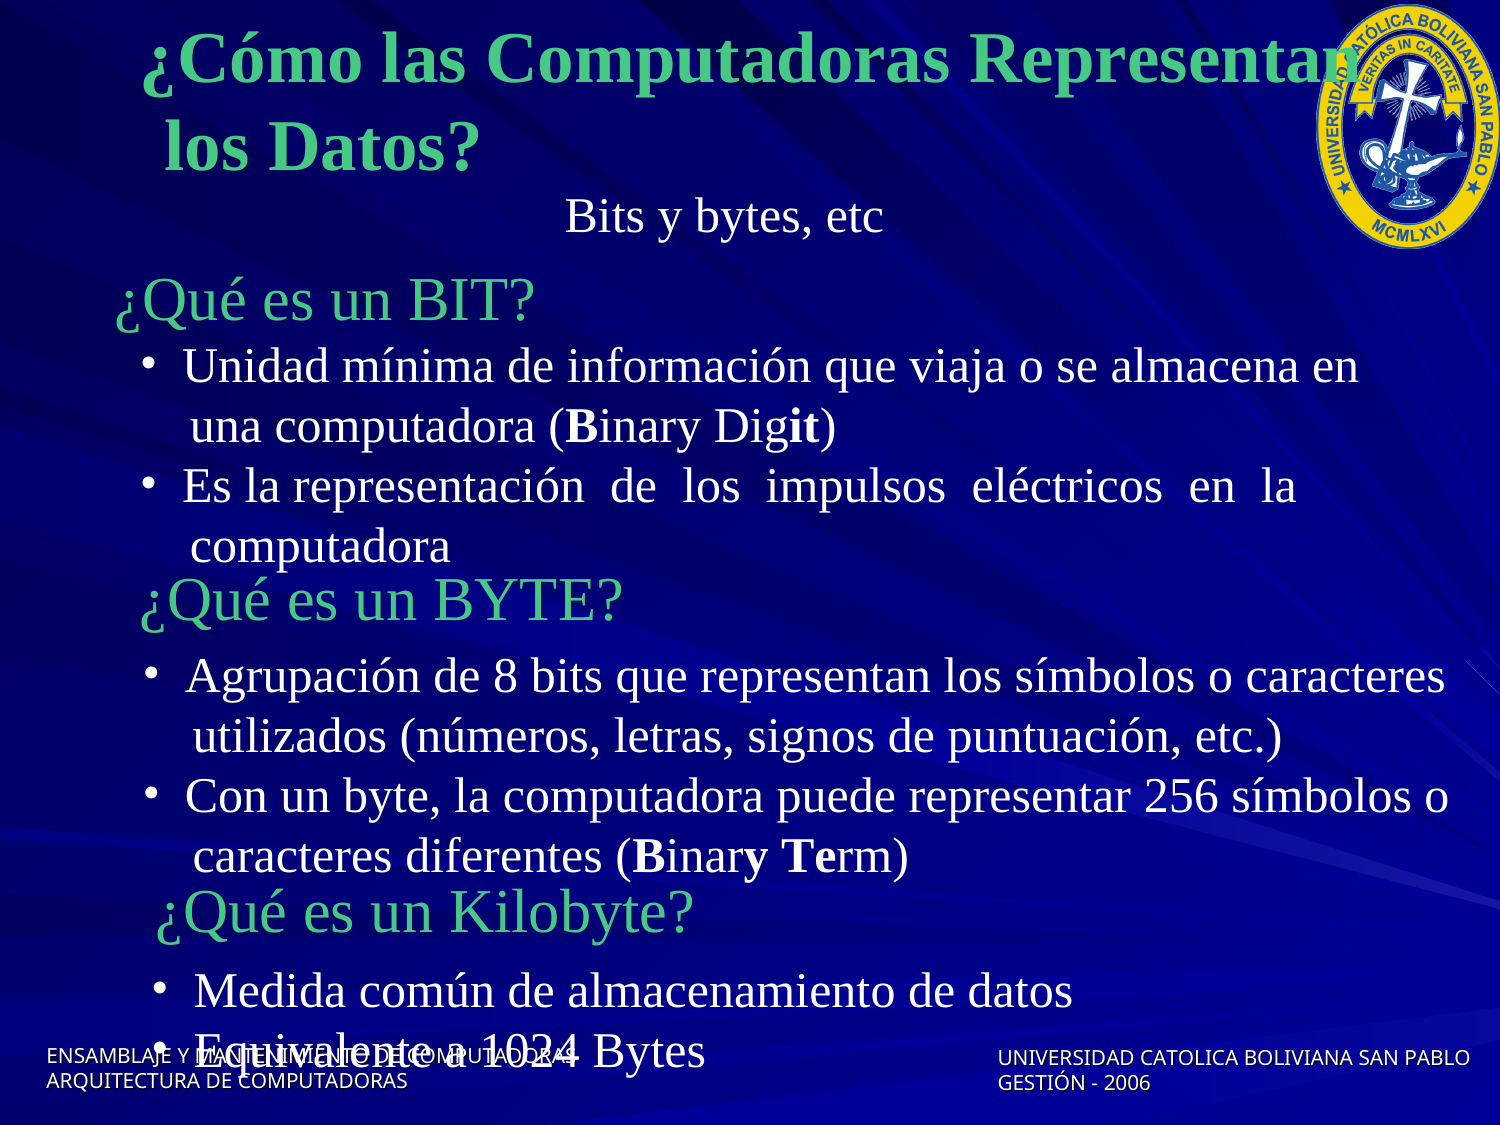

¿Cómo las Computadoras Representan los Datos?
Bits y bytes, etc
¿Qué es un BIT?
 Unidad mínima de información que viaja o se almacena en
 una computadora (Binary Digit)
 Es la representación de los impulsos eléctricos en la
 computadora
¿Qué es un BYTE?
 Agrupación de 8 bits que representan los símbolos o caracteres
 utilizados (números, letras, signos de puntuación, etc.)
 Con un byte, la computadora puede representar 256 símbolos o
 caracteres diferentes (Binary Term)
¿Qué es un Kilobyte?
 Medida común de almacenamiento de datos
 Equivalente a 1024 Bytes